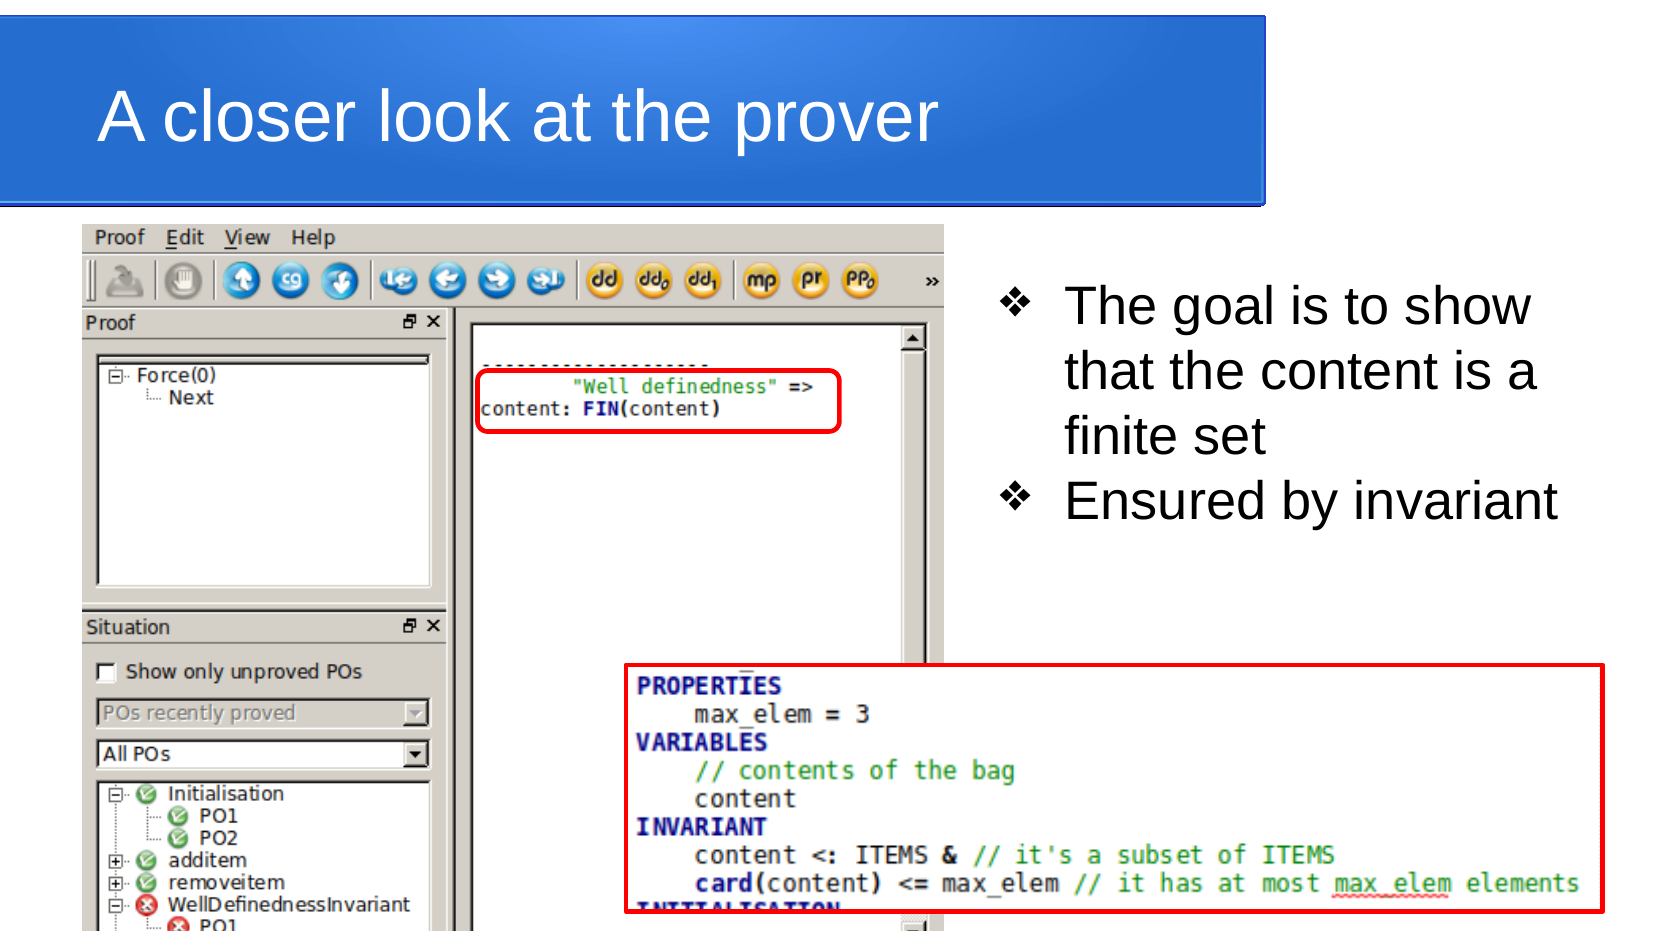

# A closer look at the prover
The goal is to show that the content is a finite set
Ensured by invariant